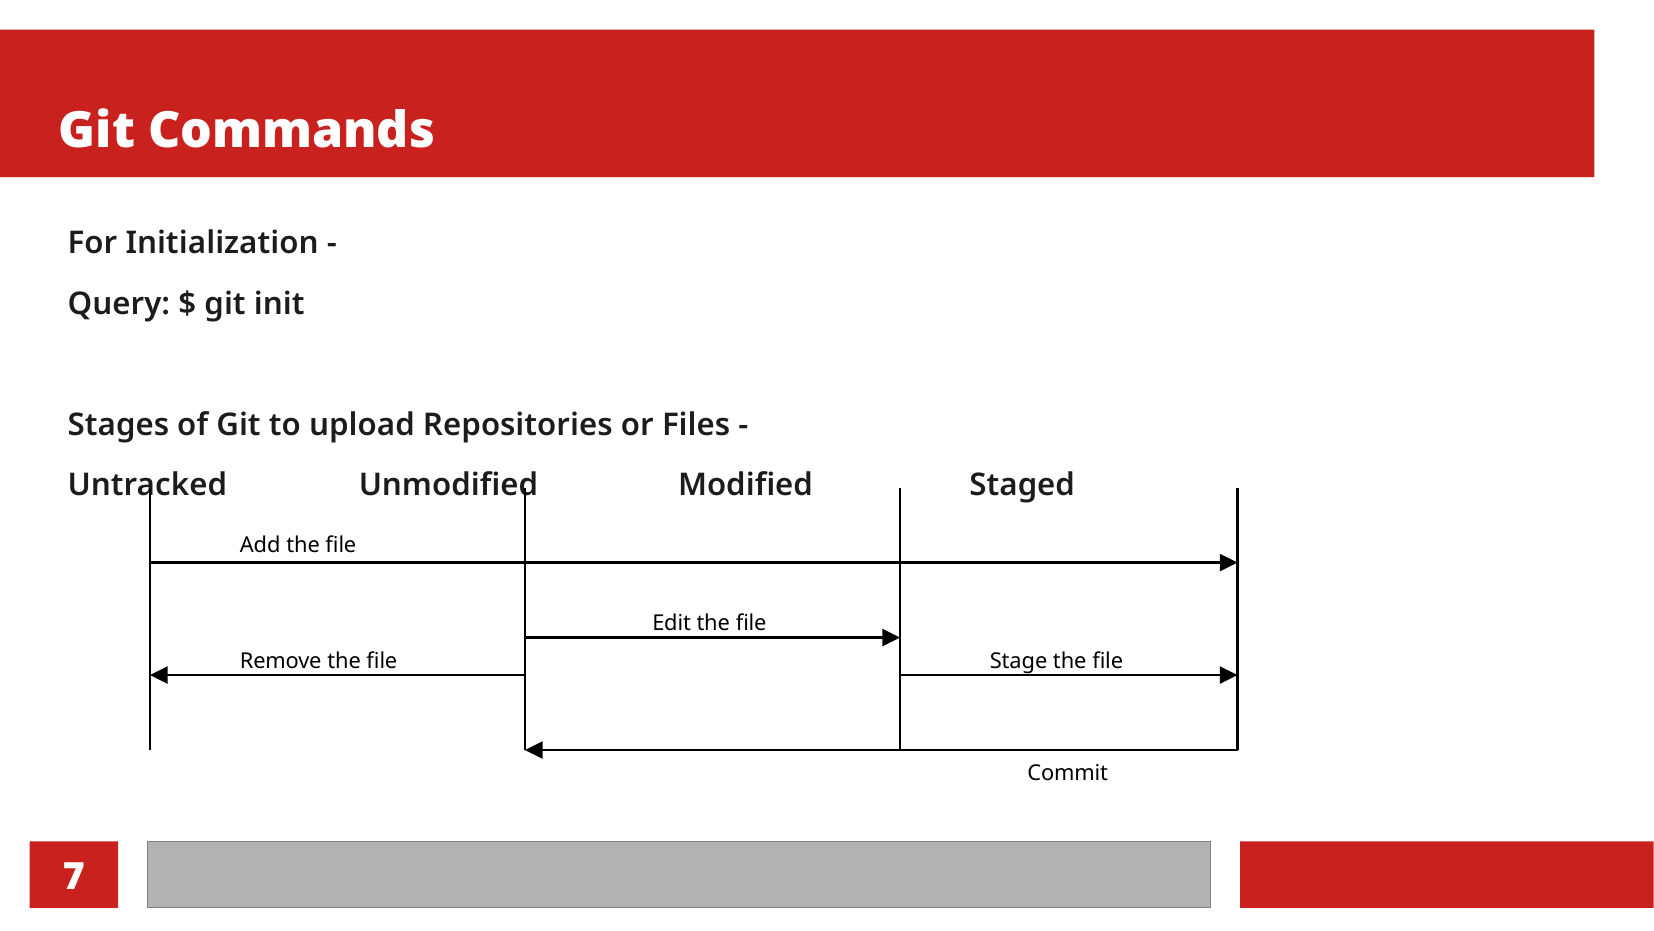

# Git Commands
For Initialization -
Query: $ git init
Stages of Git to upload Repositories or Files -
Untracked Unmodified Modified Staged
Add the file
Edit the file
Remove the file
Stage the file
Commit
7